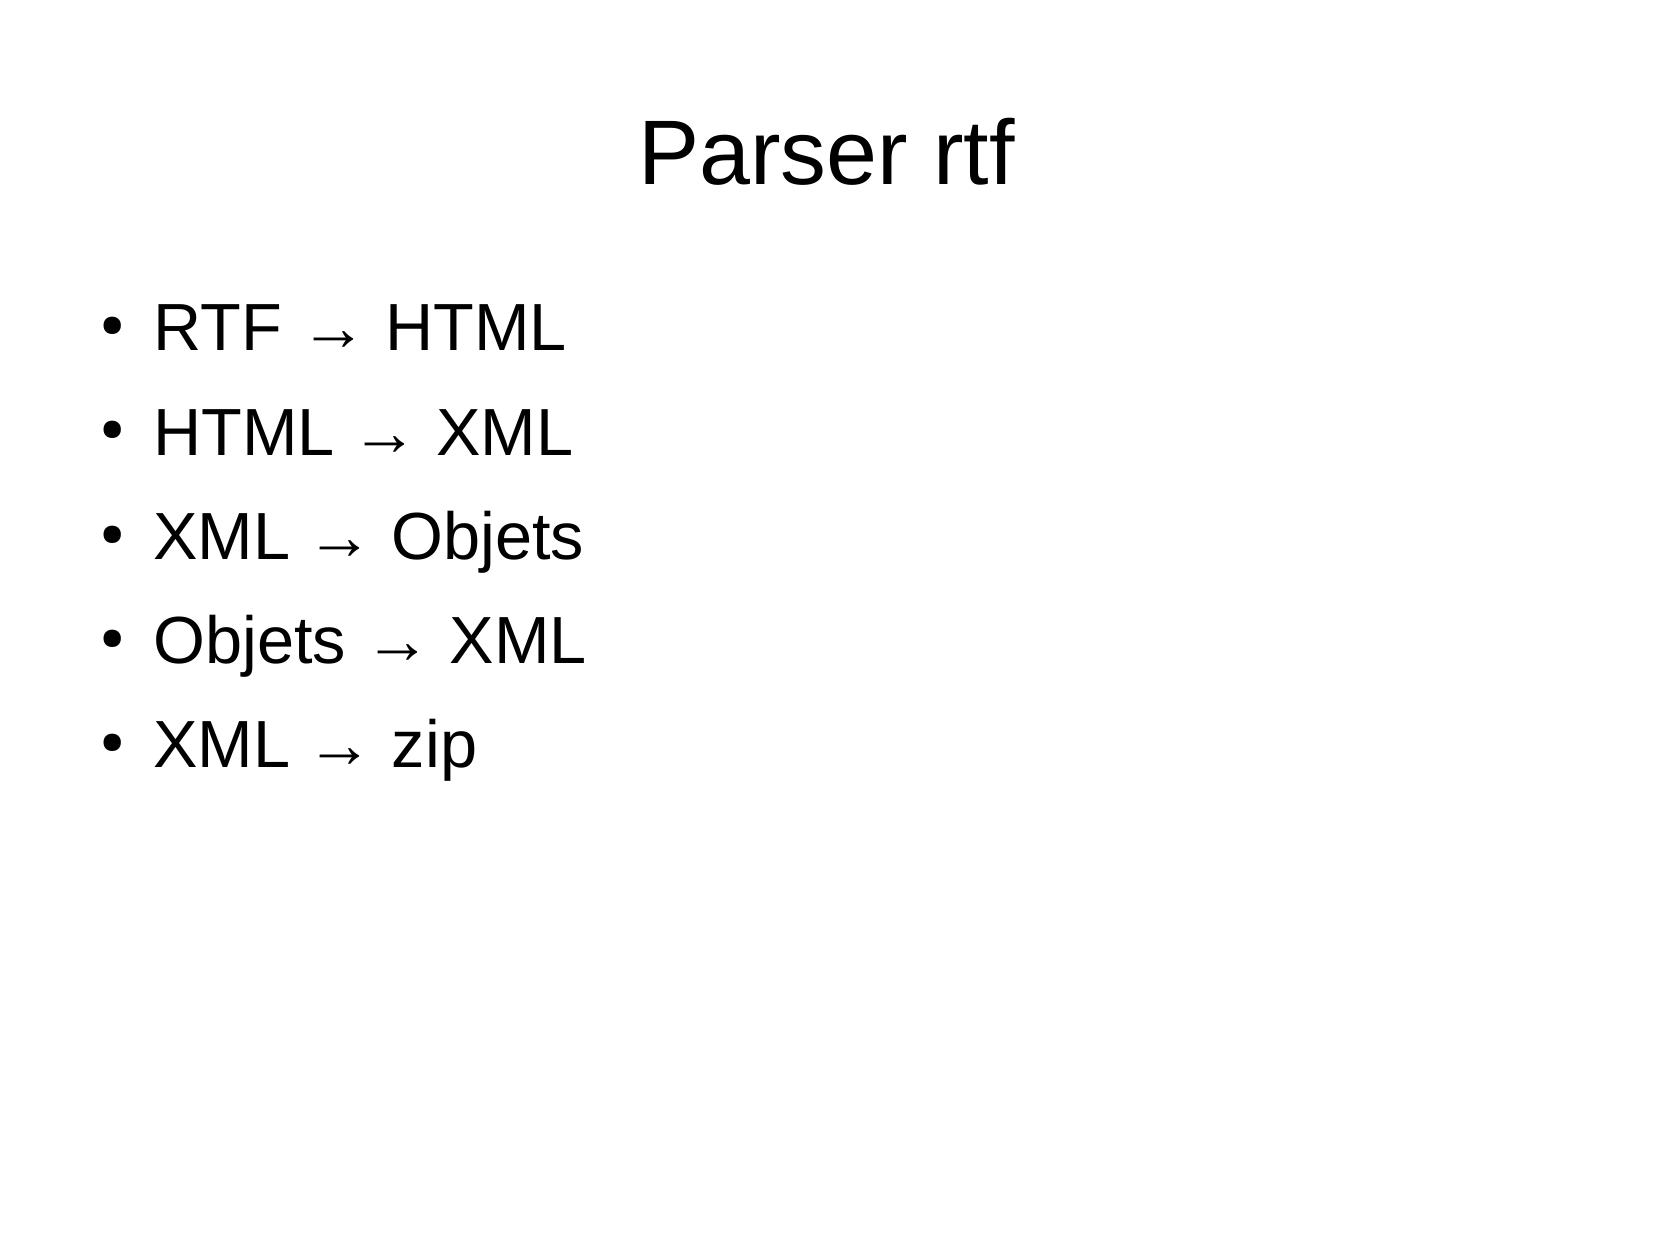

# Parser rtf
RTF → HTML
HTML → XML
XML → Objets
Objets → XML
XML → zip